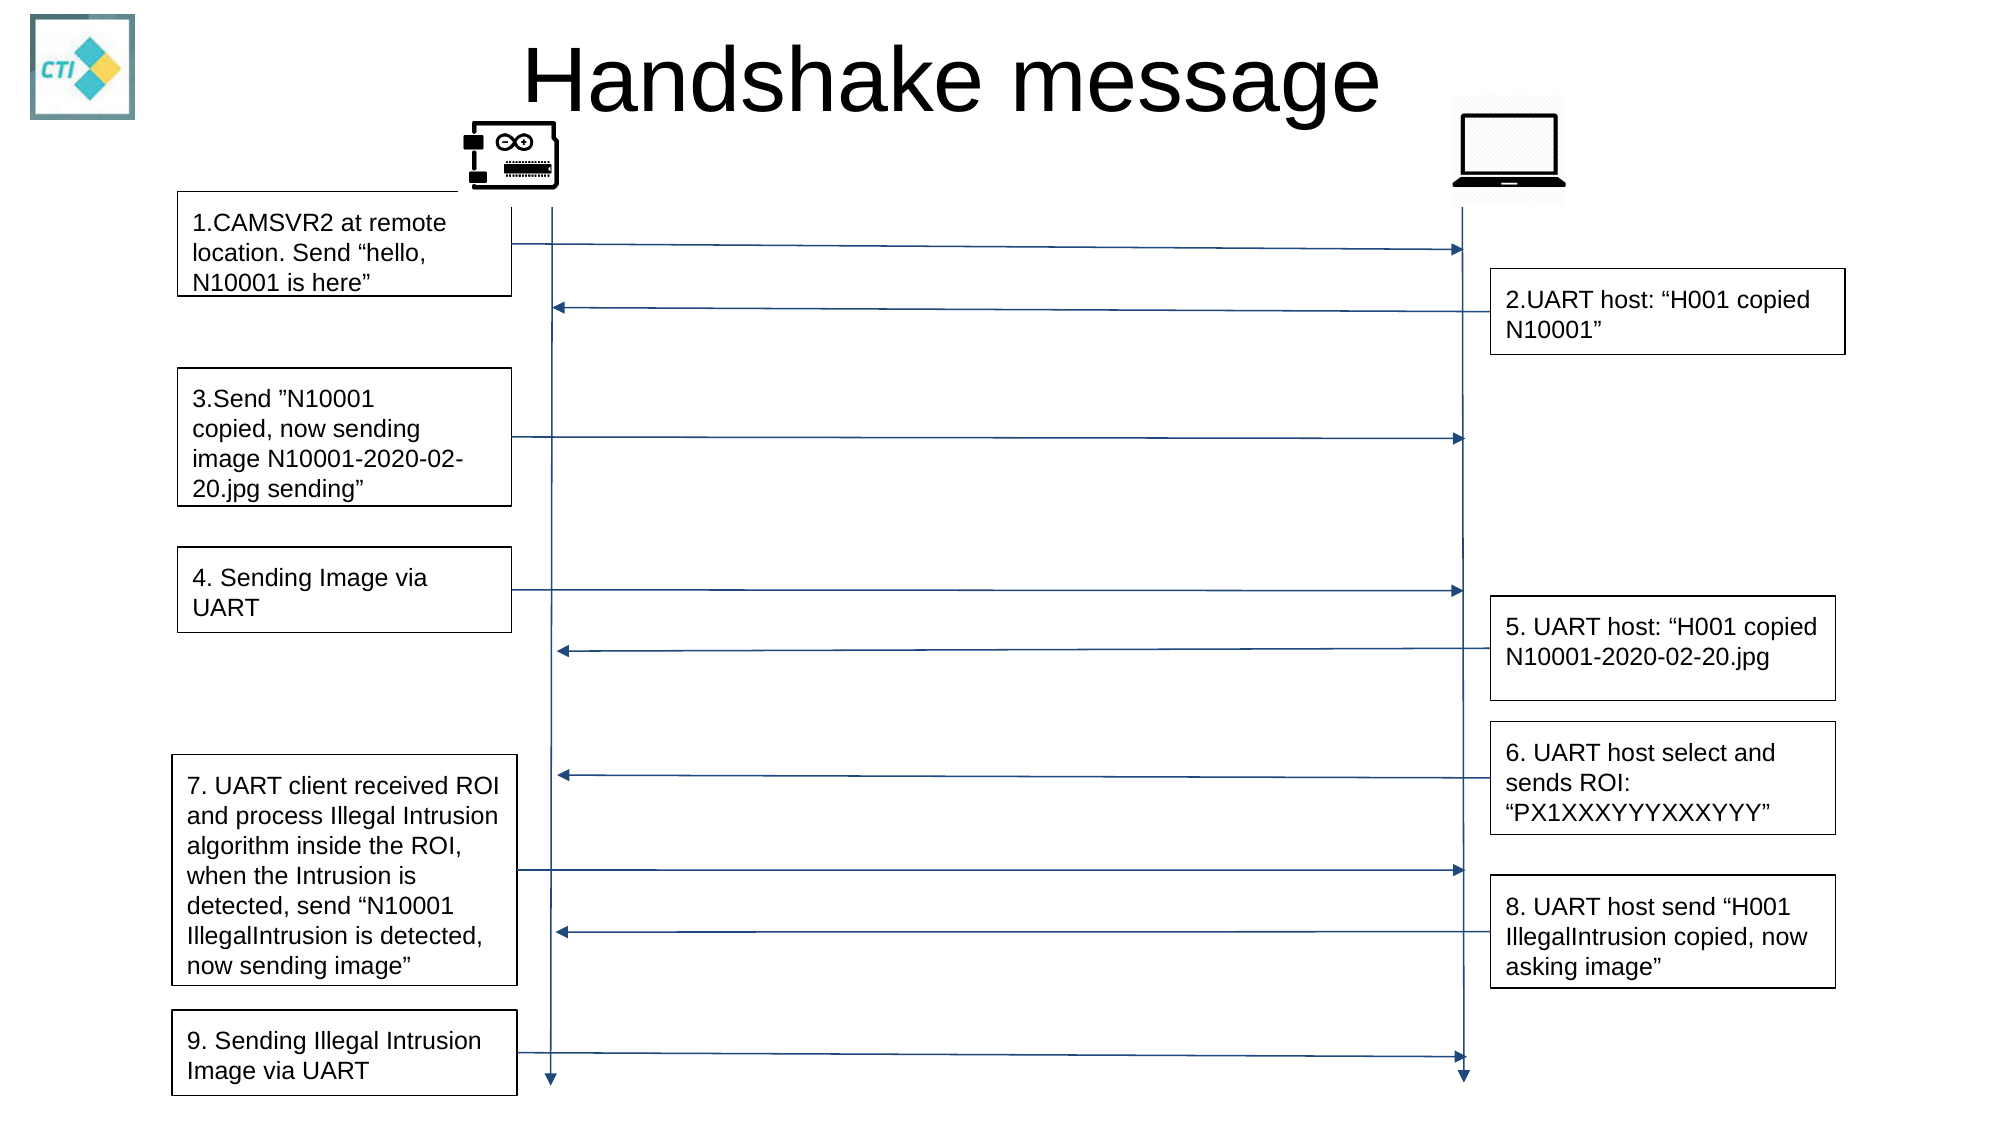

Handshake message
1.CAMSVR2 at remote location. Send “hello, N10001 is here”
2.UART host: “H001 copied N10001”
3.Send ”N10001
copied, now sending image N10001-2020-02-20.jpg sending”
4. Sending Image via UART
5. UART host: “H001 copied N10001-2020-02-20.jpg
6. UART host select and sends ROI: “PX1XXXYYYXXXYYY”
7. UART client received ROI and process Illegal Intrusion algorithm inside the ROI, when the Intrusion is detected, send “N10001 IllegalIntrusion is detected, now sending image”
8. UART host send “H001 IllegalIntrusion copied, now asking image”
9. Sending Illegal Intrusion Image via UART